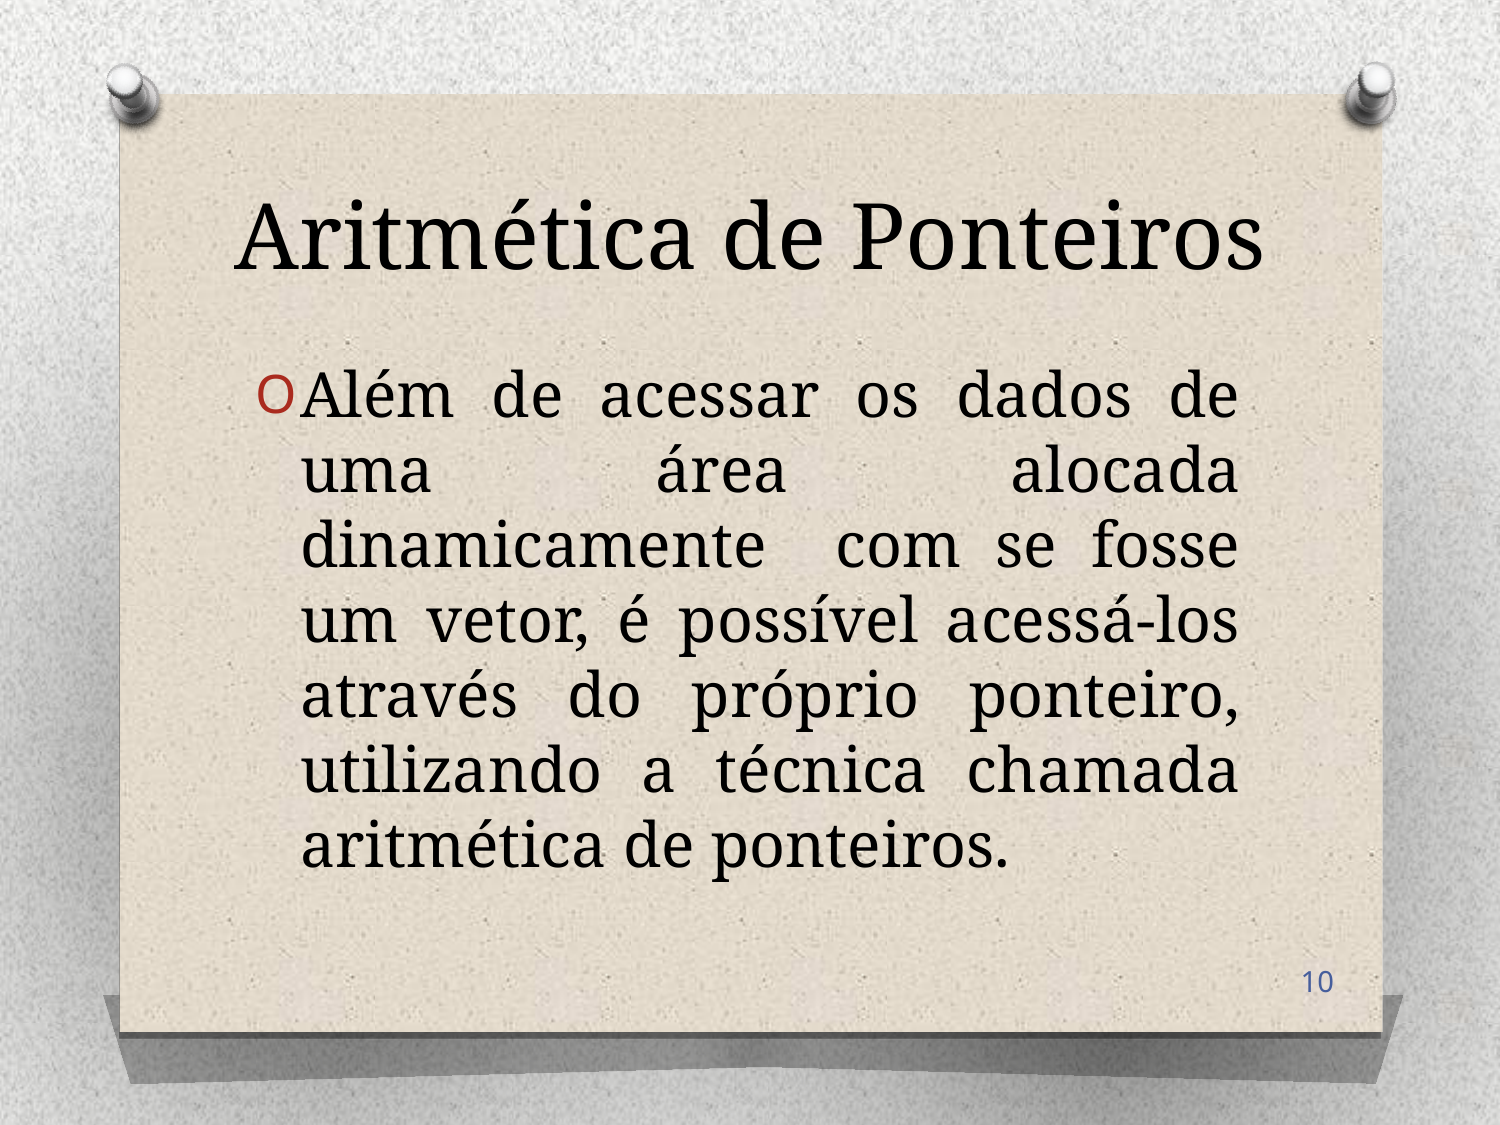

# Aritmética de Ponteiros
Além de acessar os dados de uma área alocada dinamicamente com se fosse um vetor, é possível acessá-los através do próprio ponteiro, utilizando a técnica chamada aritmética de ponteiros.